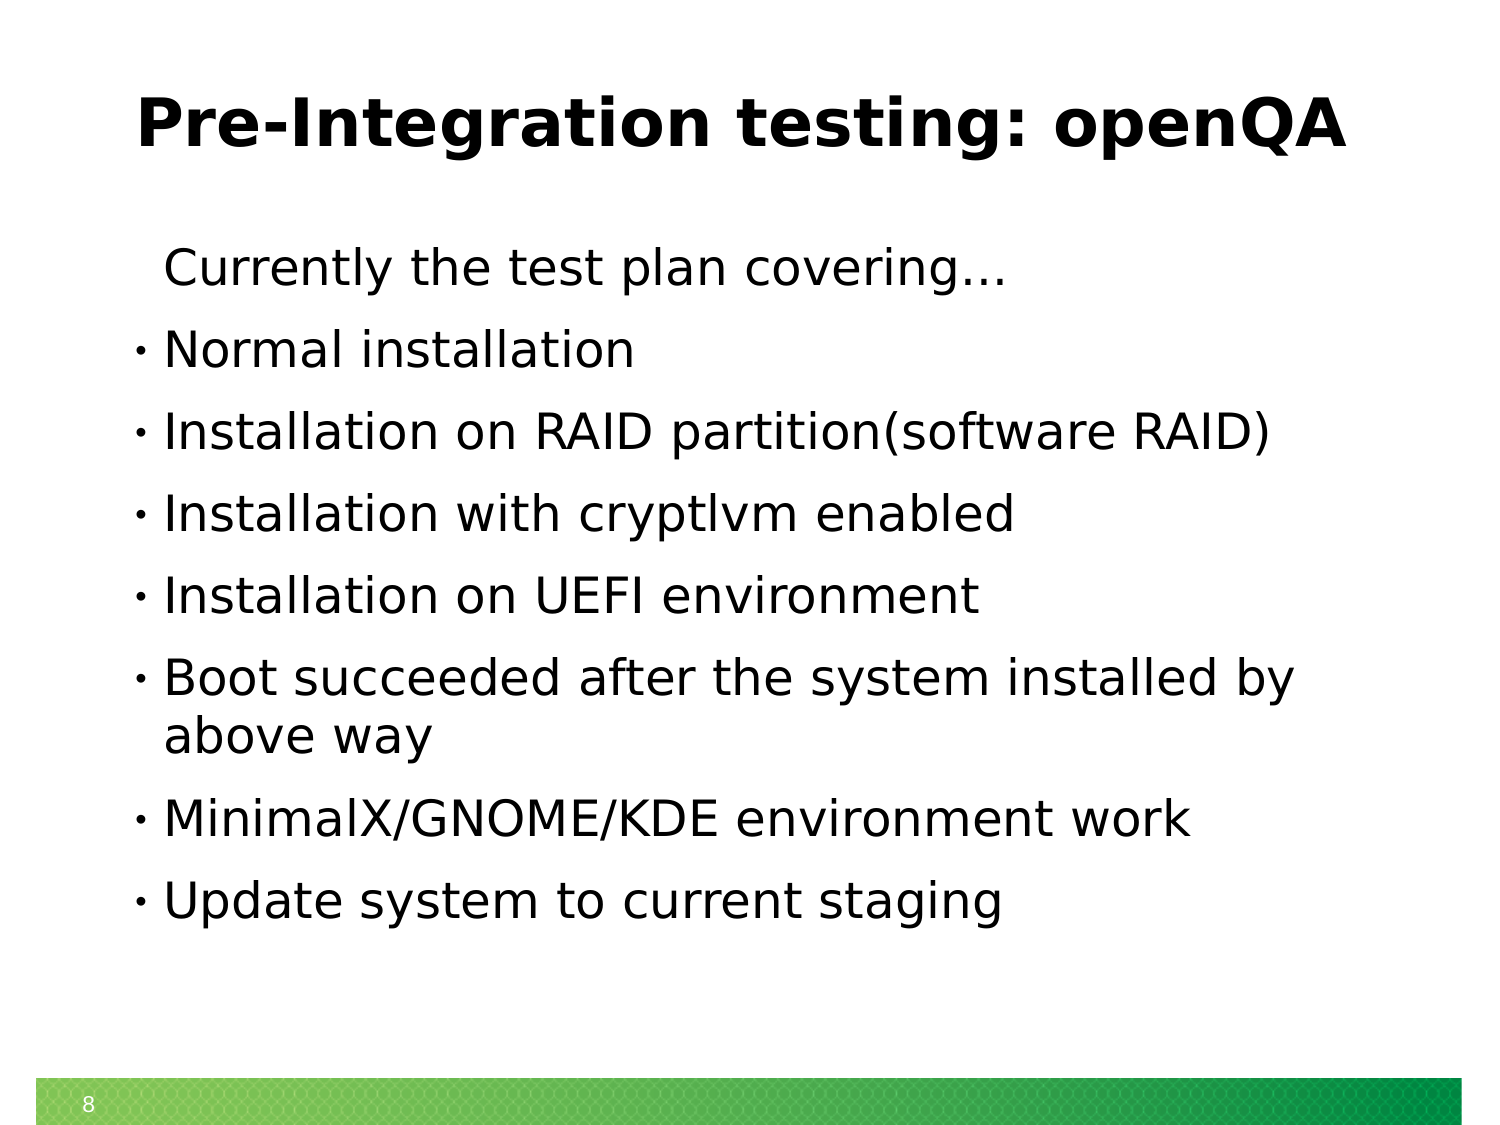

# Pre-Integration testing: openQA
Currently the test plan covering...
Normal installation
Installation on RAID partition(software RAID)
Installation with cryptlvm enabled
Installation on UEFI environment
Boot succeeded after the system installed by above way
MinimalX/GNOME/KDE environment work
Update system to current staging